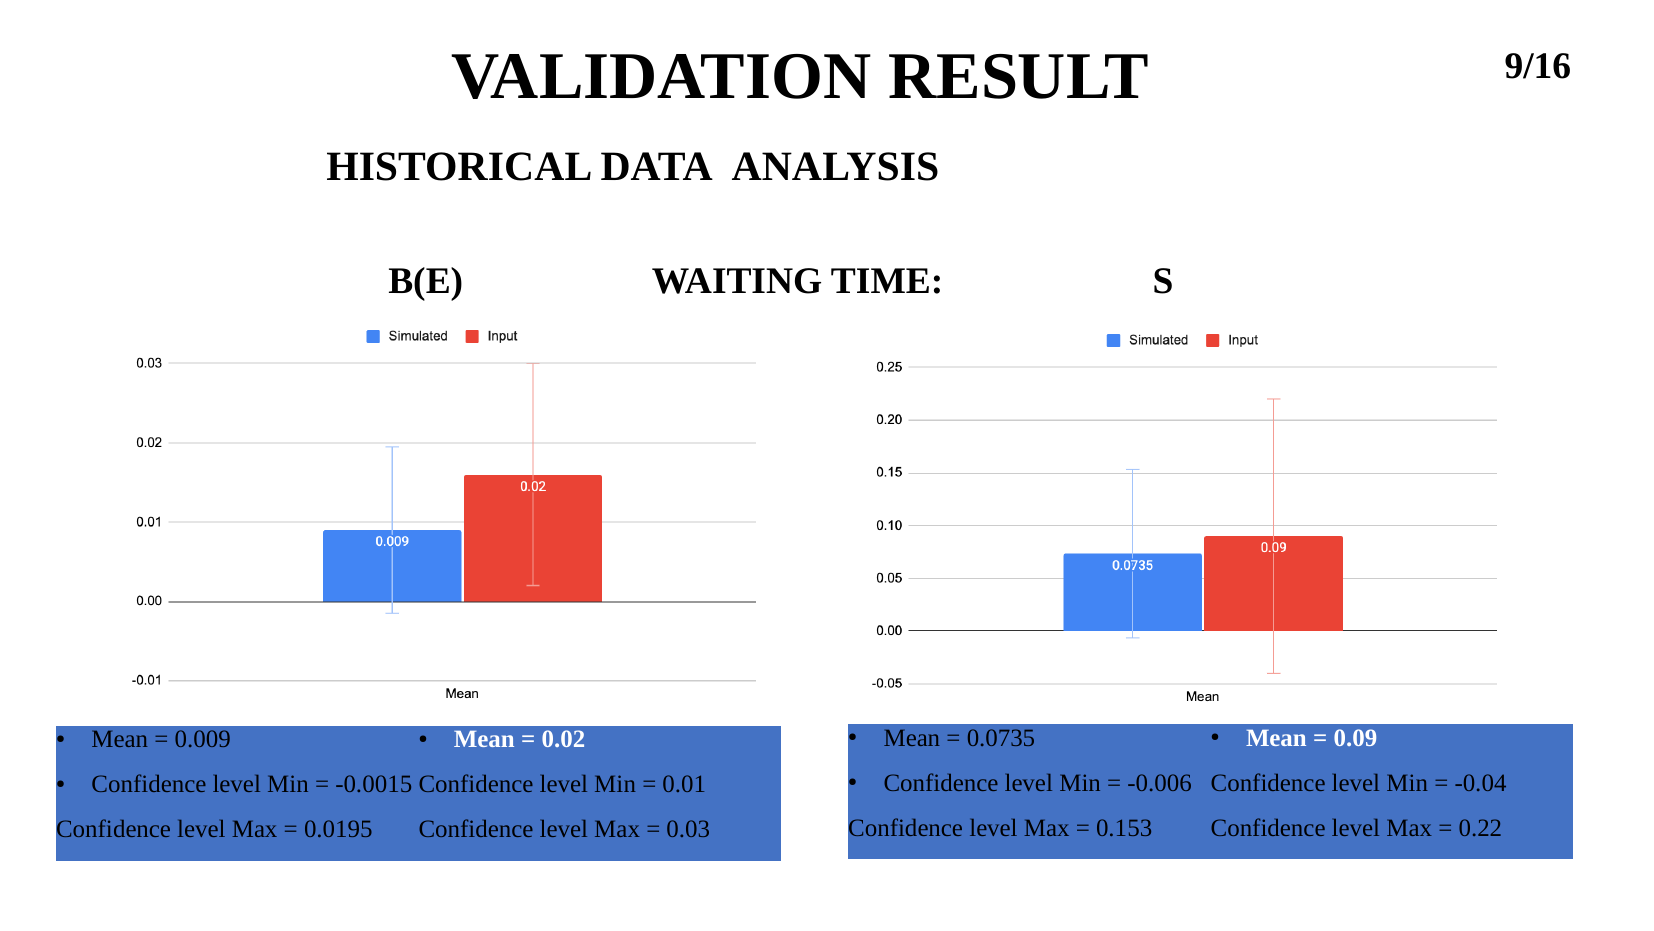

VALIDATION RESULT
9/16
HISTORICAL DATA  ANALYSIS
WAITING TIME:
B(E)
S
| Mean = 0.0735 | Mean = 0.09 |
| --- | --- |
| Confidence level Min = -0.006 | Confidence level Min = -0.04 |
| Confidence level Max = 0.153 | Confidence level Max = 0.22 |
| Mean = 0.009 | Mean = 0.02 |
| --- | --- |
| Confidence level Min = -0.0015 | Confidence level Min = 0.01 |
| Confidence level Max = 0.0195 | Confidence level Max = 0.03 |